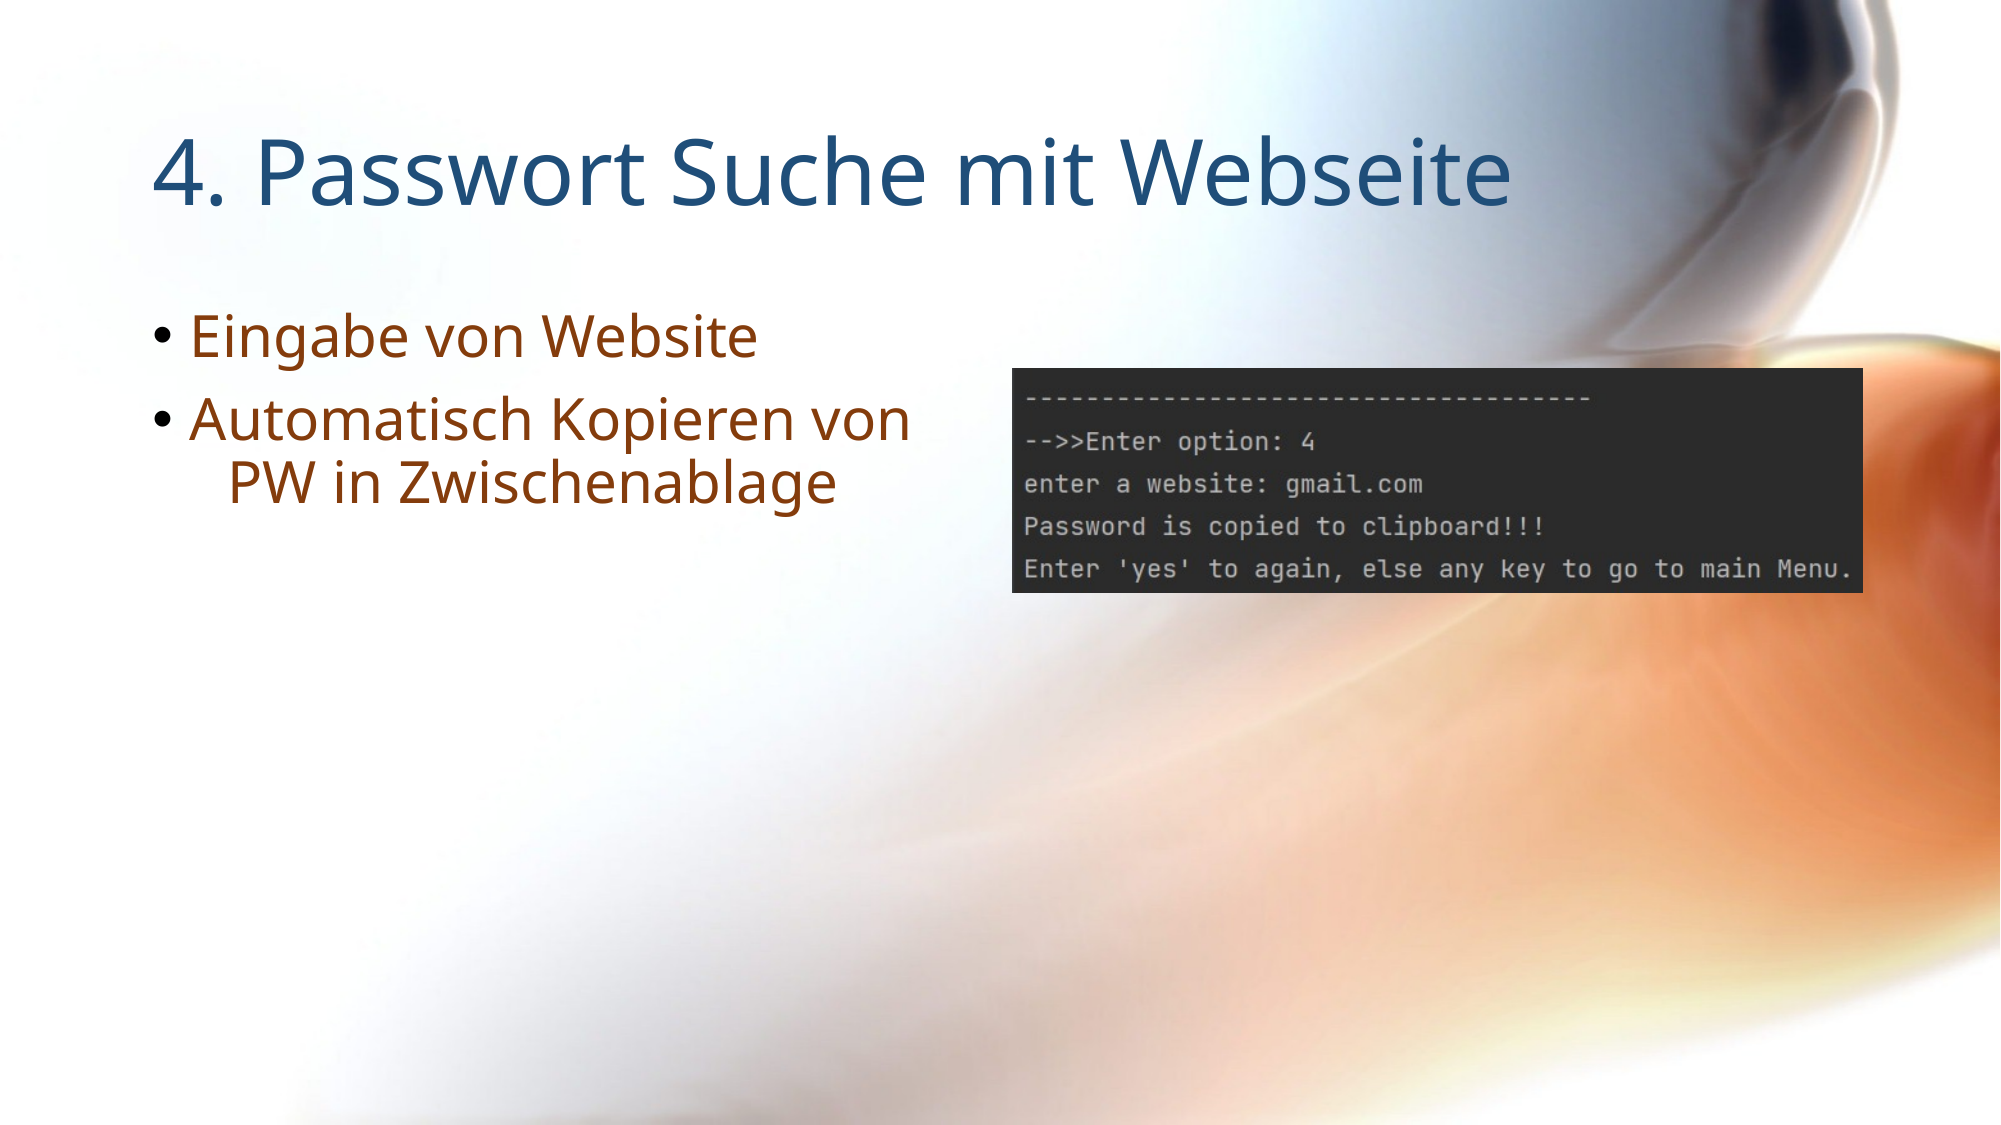

# 4. Passwort Suche mit Webseite
Eingabe von Website
Automatisch Kopieren von PW in Zwischenablage